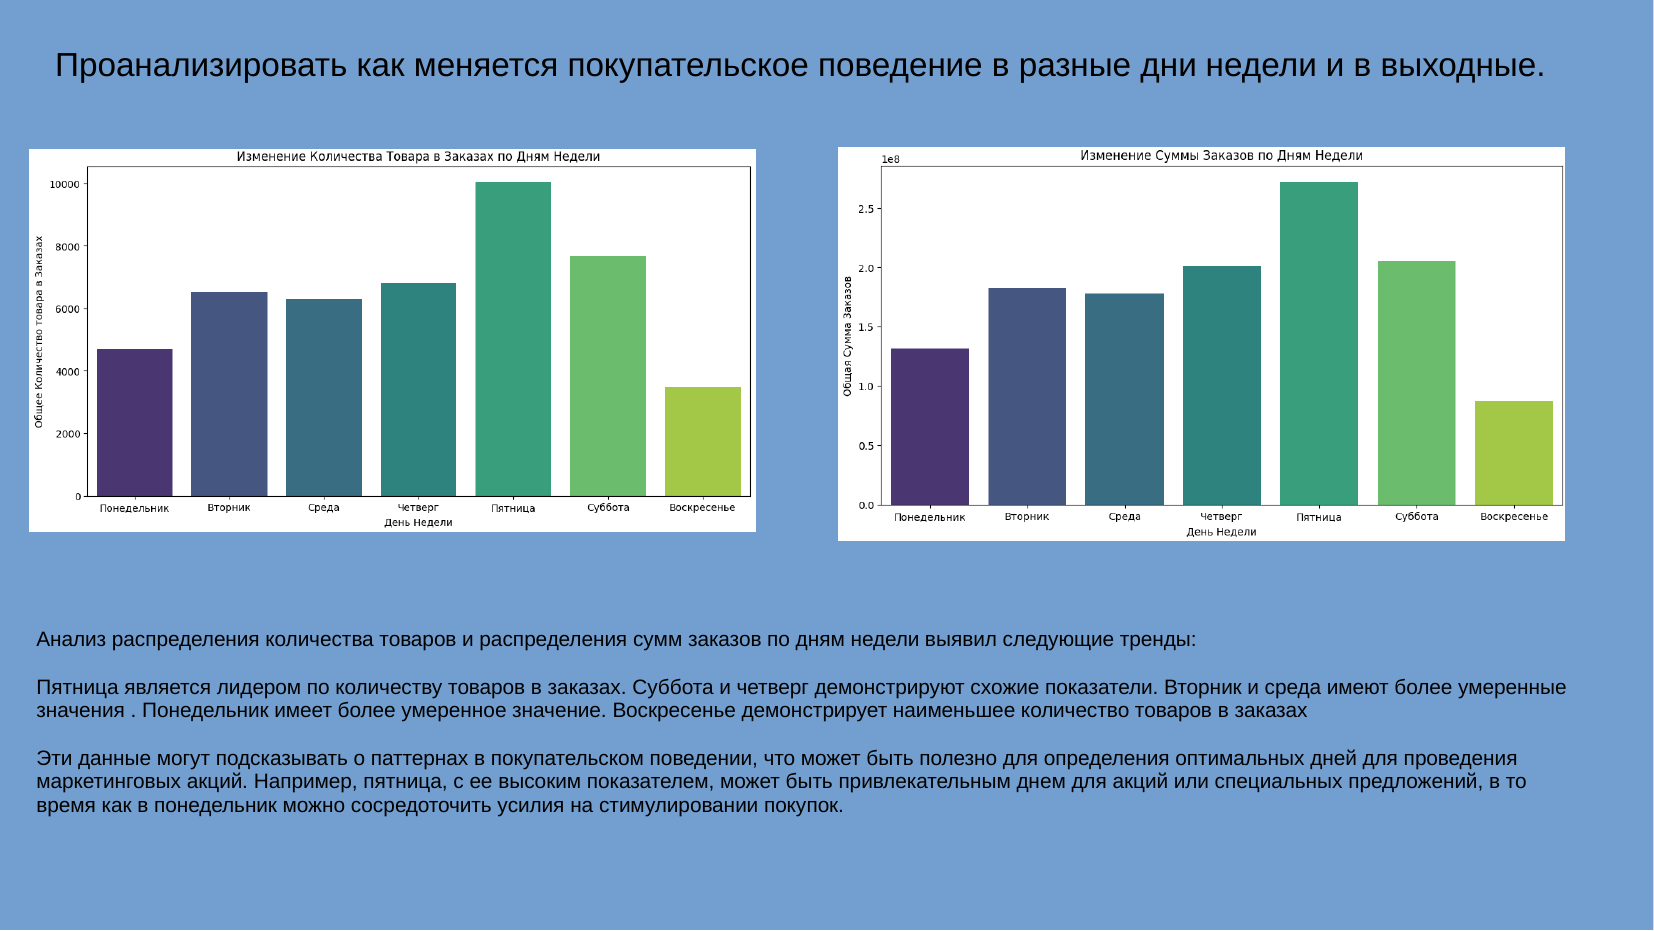

# Проанализировать как меняется покупательское поведение в разные дни недели и в выходные.
Анализ распределения количества товаров и распределения сумм заказов по дням недели выявил следующие тренды:
Пятница является лидером по количеству товаров в заказах. Суббота и четверг демонстрируют схожие показатели. Вторник и среда имеют более умеренные значения . Понедельник имеет более умеренное значение. Воскресенье демонстрирует наименьшее количество товаров в заказах
Эти данные могут подсказывать о паттернах в покупательском поведении, что может быть полезно для определения оптимальных дней для проведения маркетинговых акций. Например, пятница, с ее высоким показателем, может быть привлекательным днем для акций или специальных предложений, в то время как в понедельник можно сосредоточить усилия на стимулировании покупок.
16